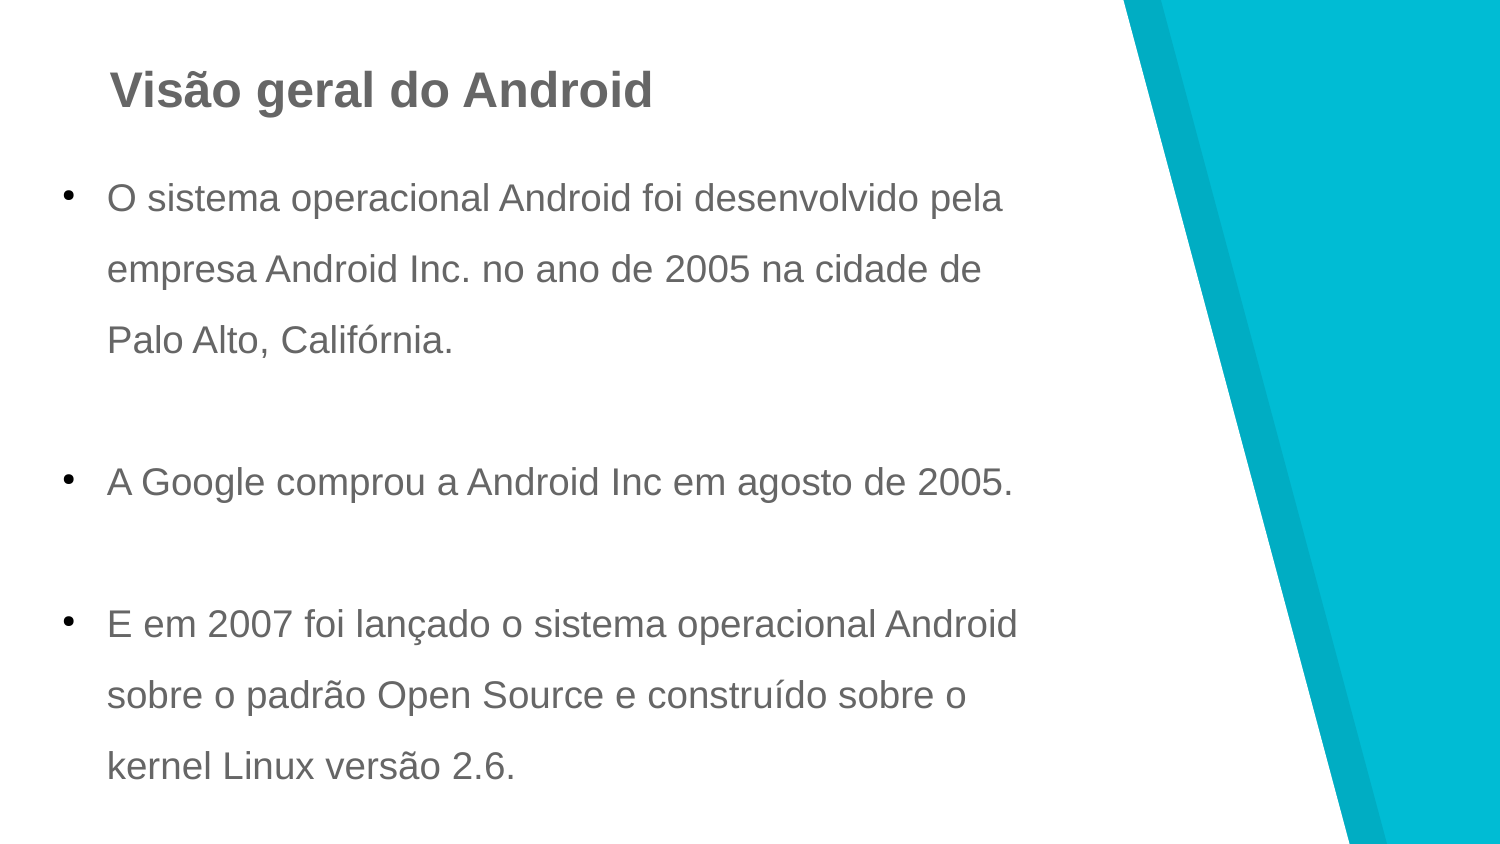

# Visão geral do Android
O sistema operacional Android foi desenvolvido pela
empresa Android Inc. no ano de 2005 na cidade de
Palo Alto, Califórnia.
A Google comprou a Android Inc em agosto de 2005.
E em 2007 foi lançado o sistema operacional Android
sobre o padrão Open Source e construído sobre o
kernel Linux versão 2.6.